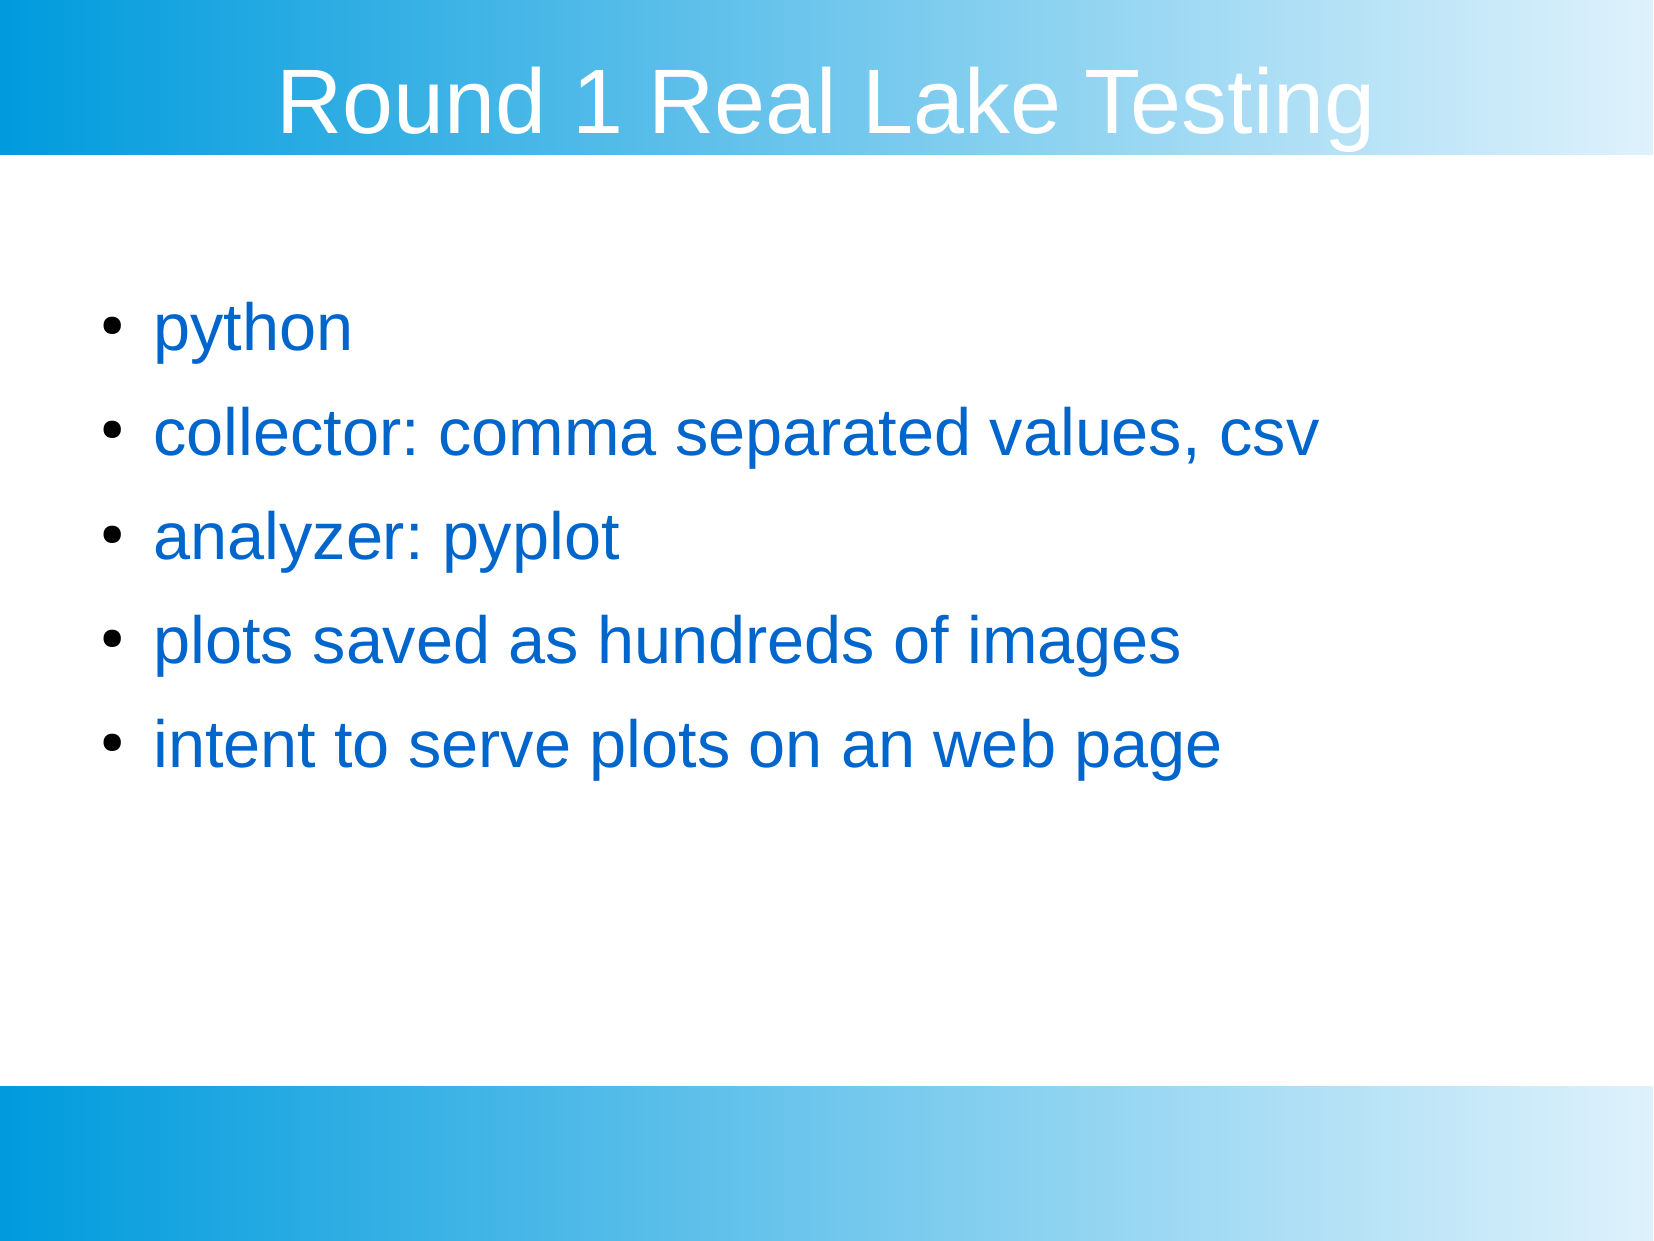

# Round 1 Real Lake Testing
python
collector: comma separated values, csv
analyzer: pyplot
plots saved as hundreds of images
intent to serve plots on an web page